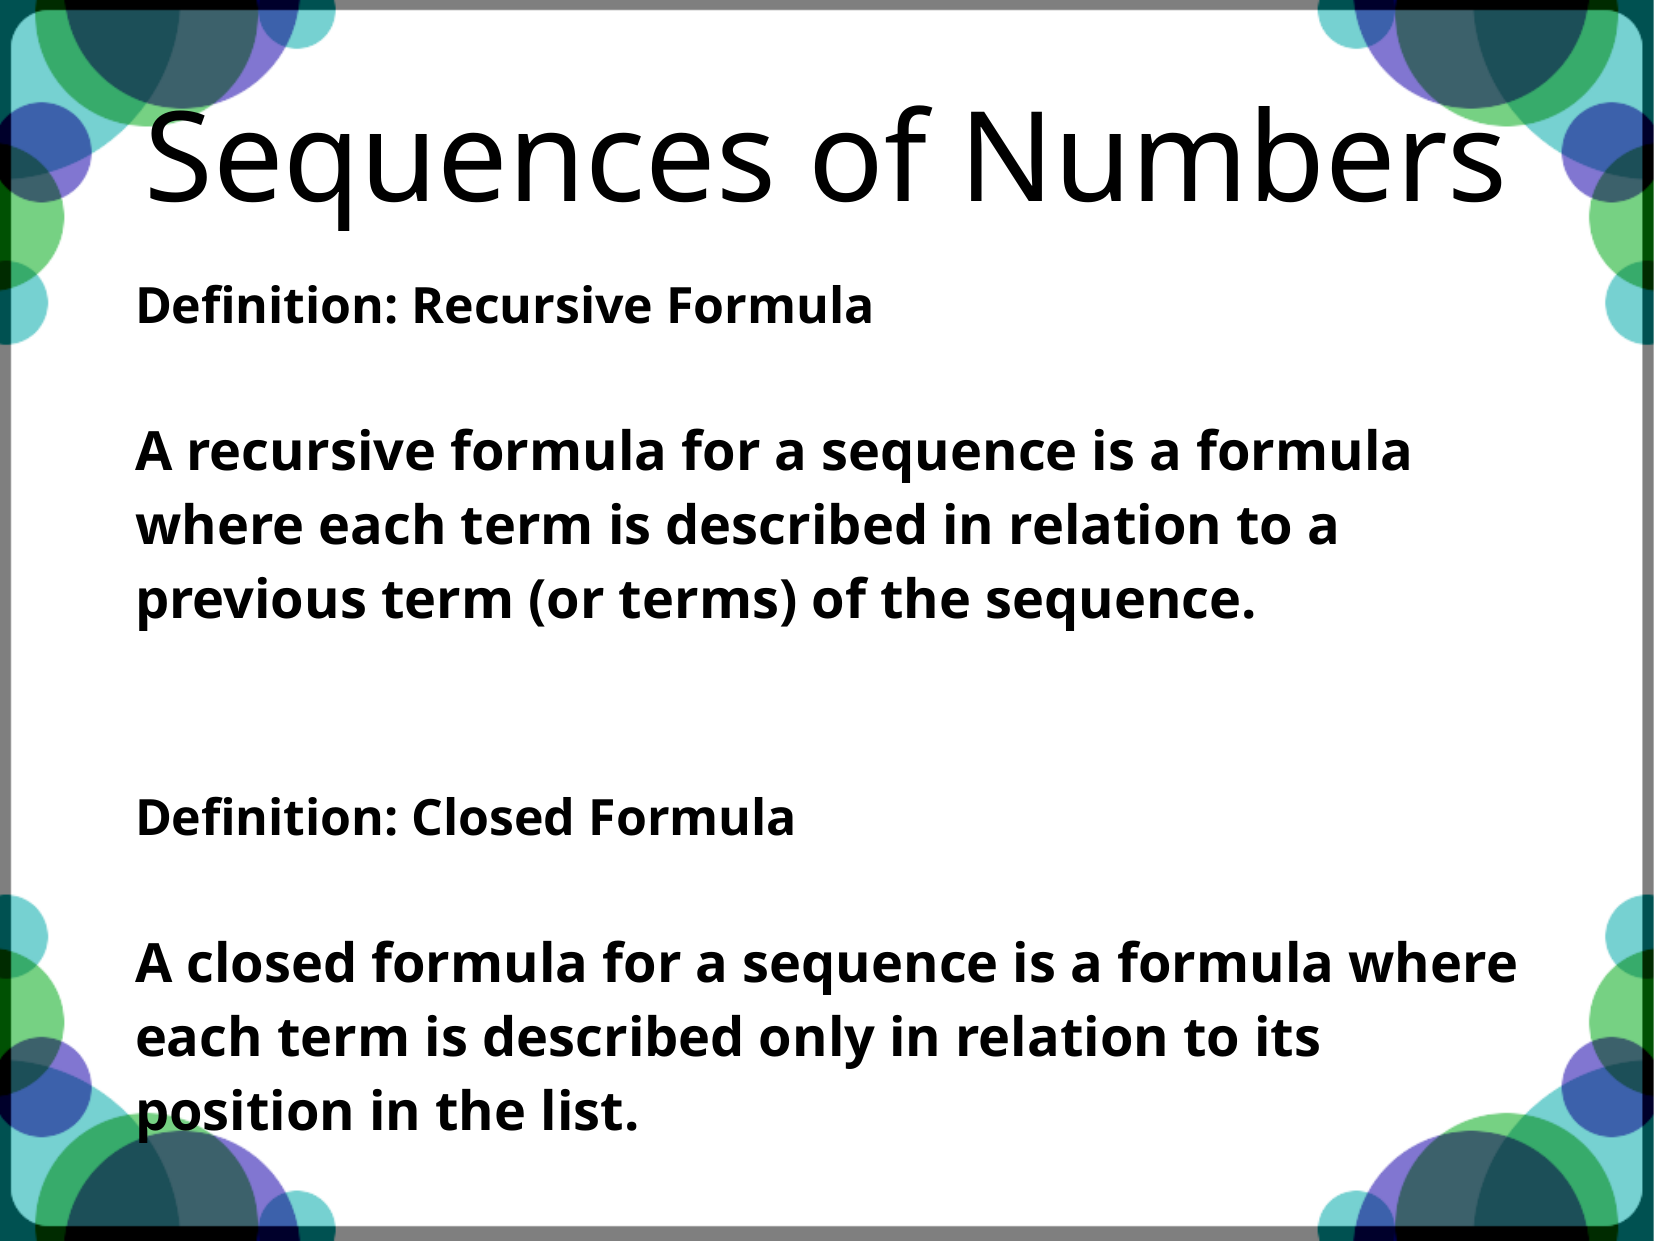

# Sequences of Numbers
Definition: Recursive Formula
A recursive formula for a sequence is a formula where each term is described in relation to a previous term (or terms) of the sequence.
Definition: Closed Formula
A closed formula for a sequence is a formula where each term is described only in relation to its position in the list.